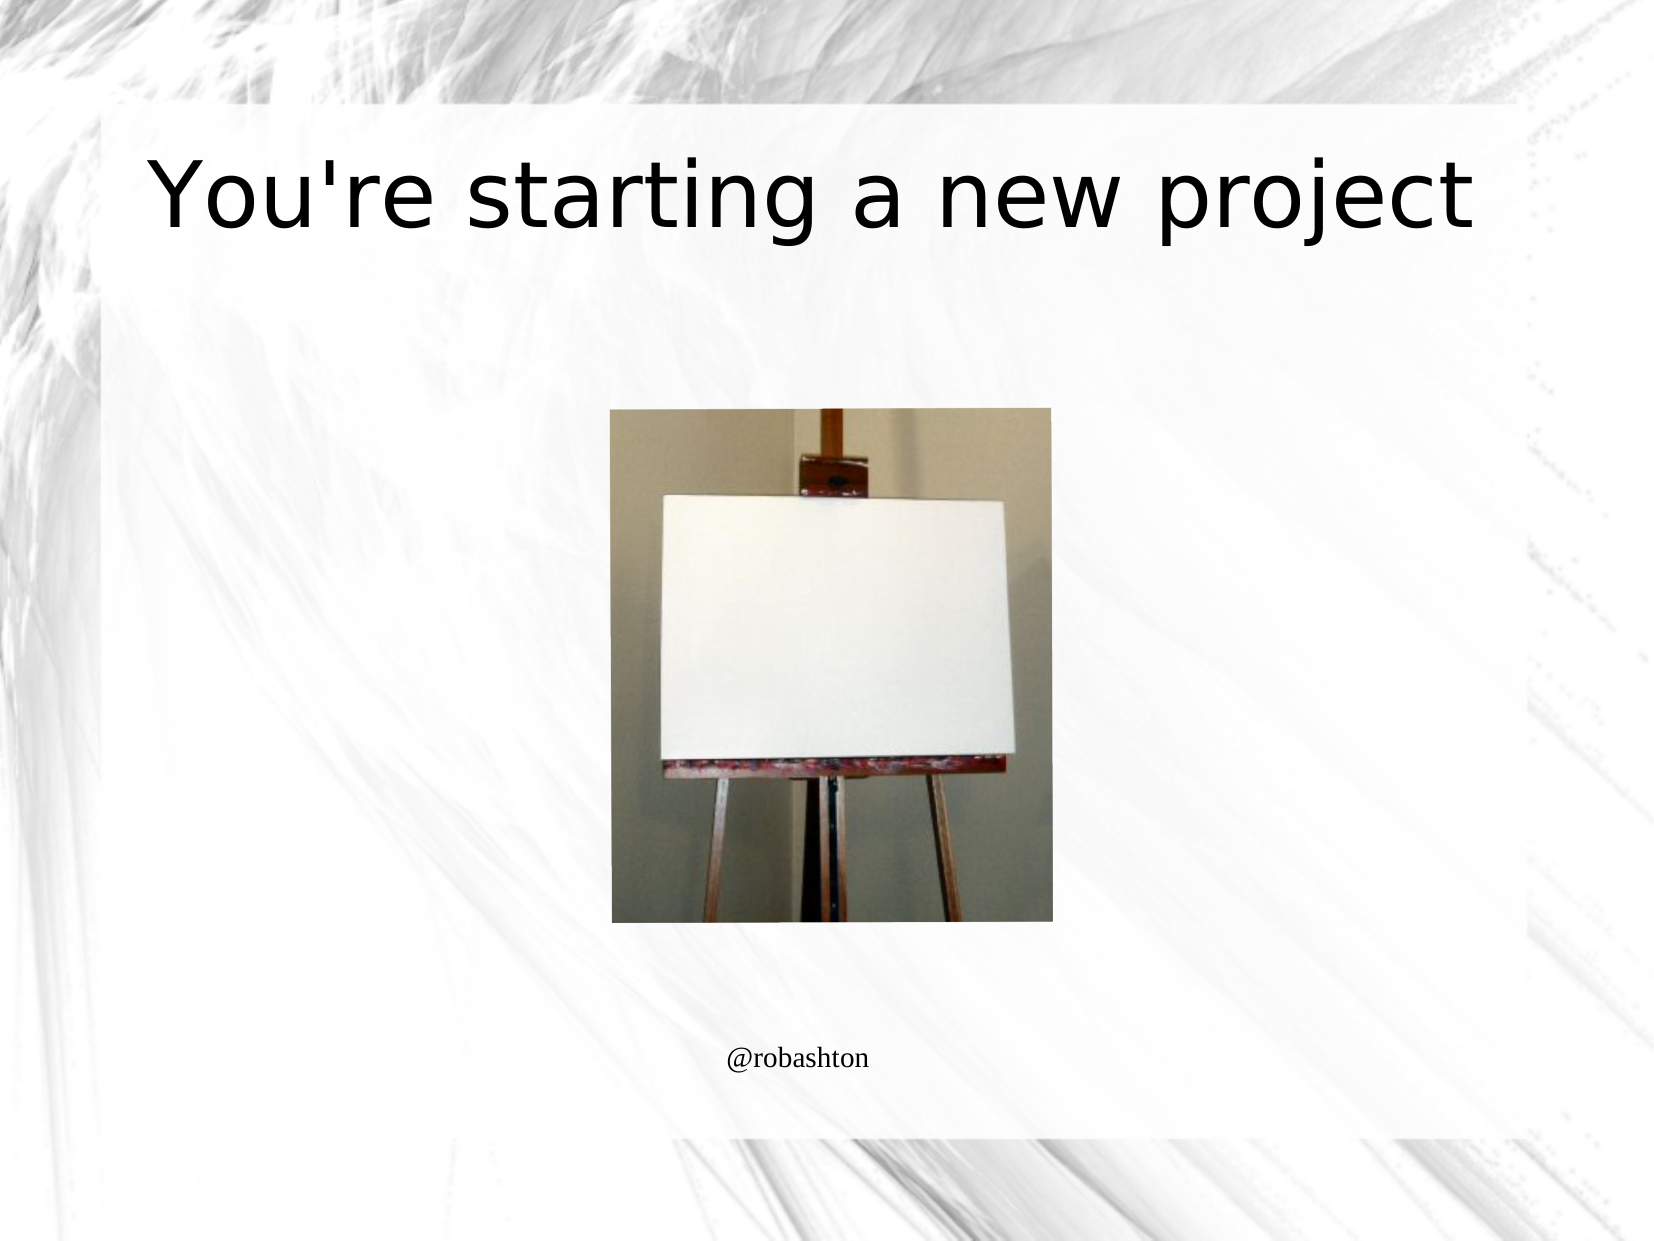

# You're starting a new project
@robashton